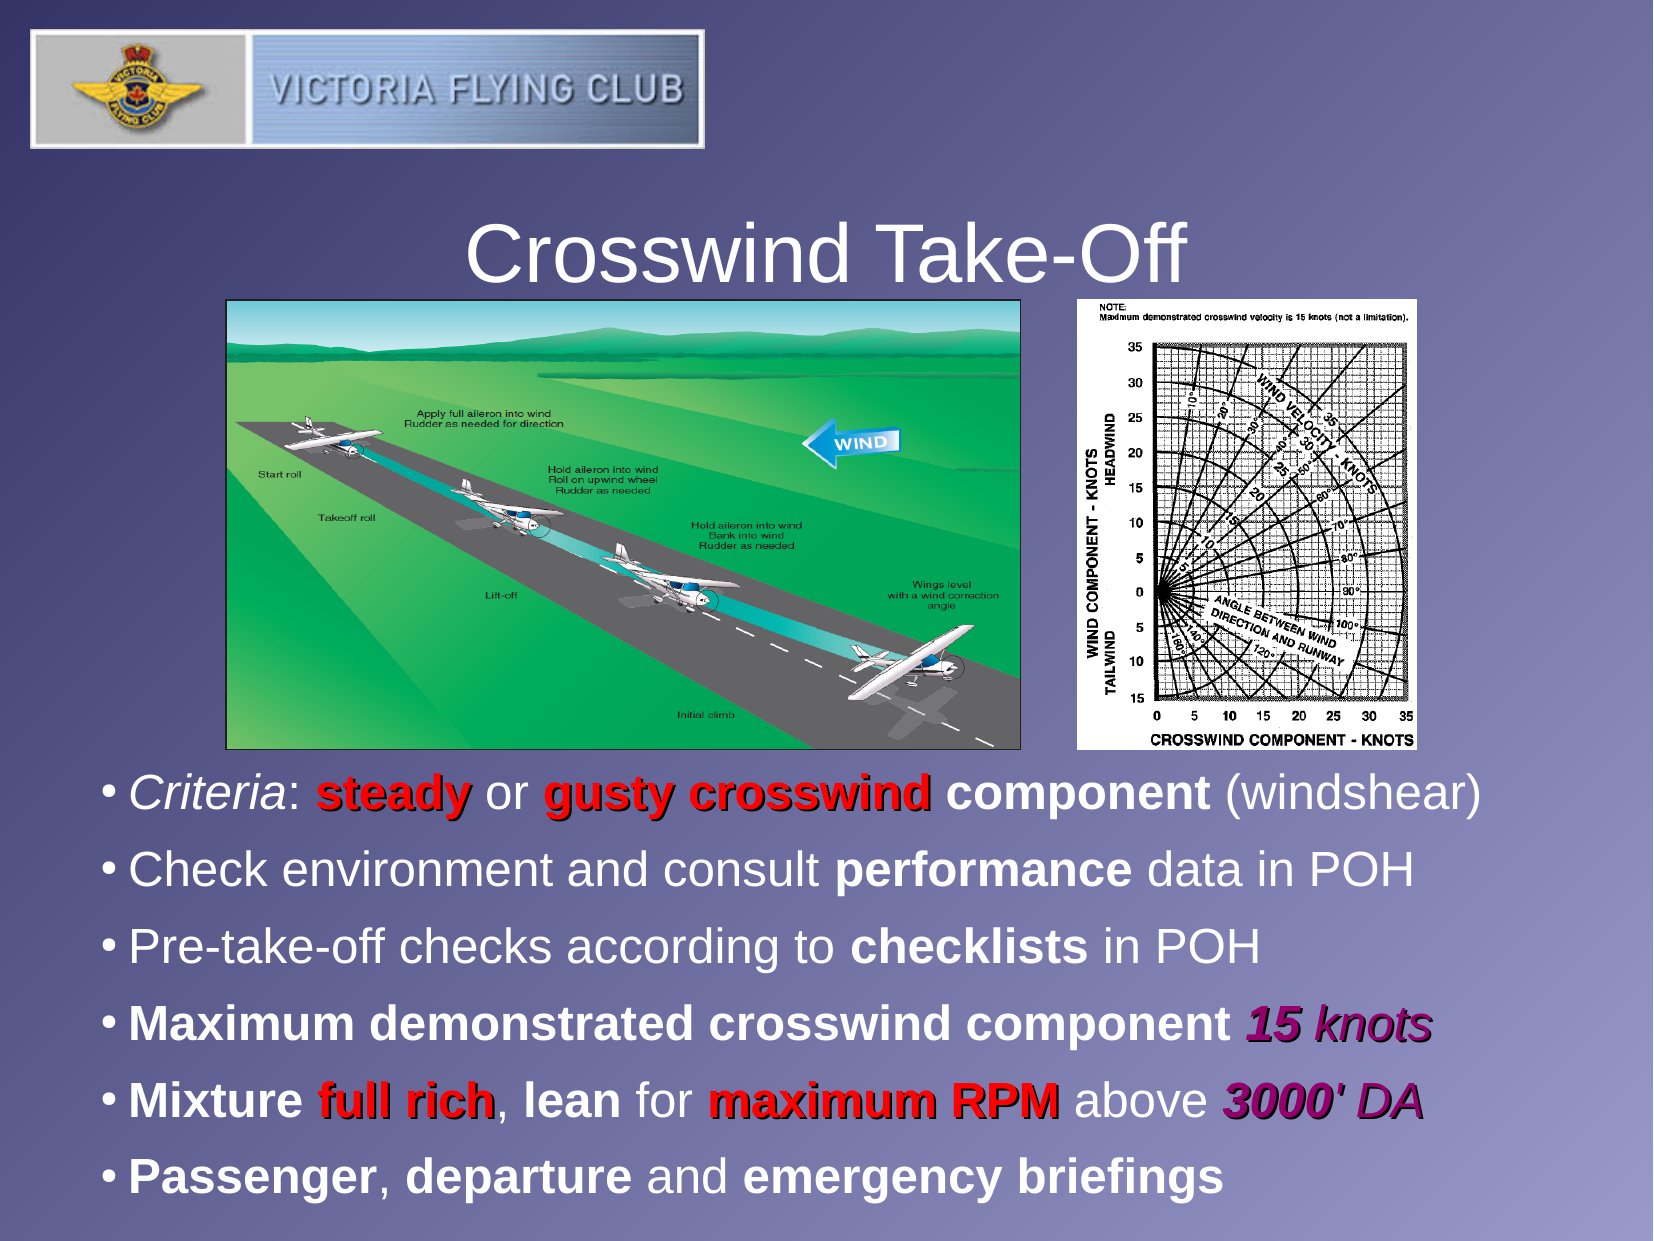

# Crosswind Take-Off
Criteria: steady or gusty crosswind component (windshear)
Check environment and consult performance data in POH
Pre-take-off checks according to checklists in POH
Maximum demonstrated crosswind component 15 knots
Mixture full rich, lean for maximum RPM above 3000' DA
Passenger, departure and emergency briefings